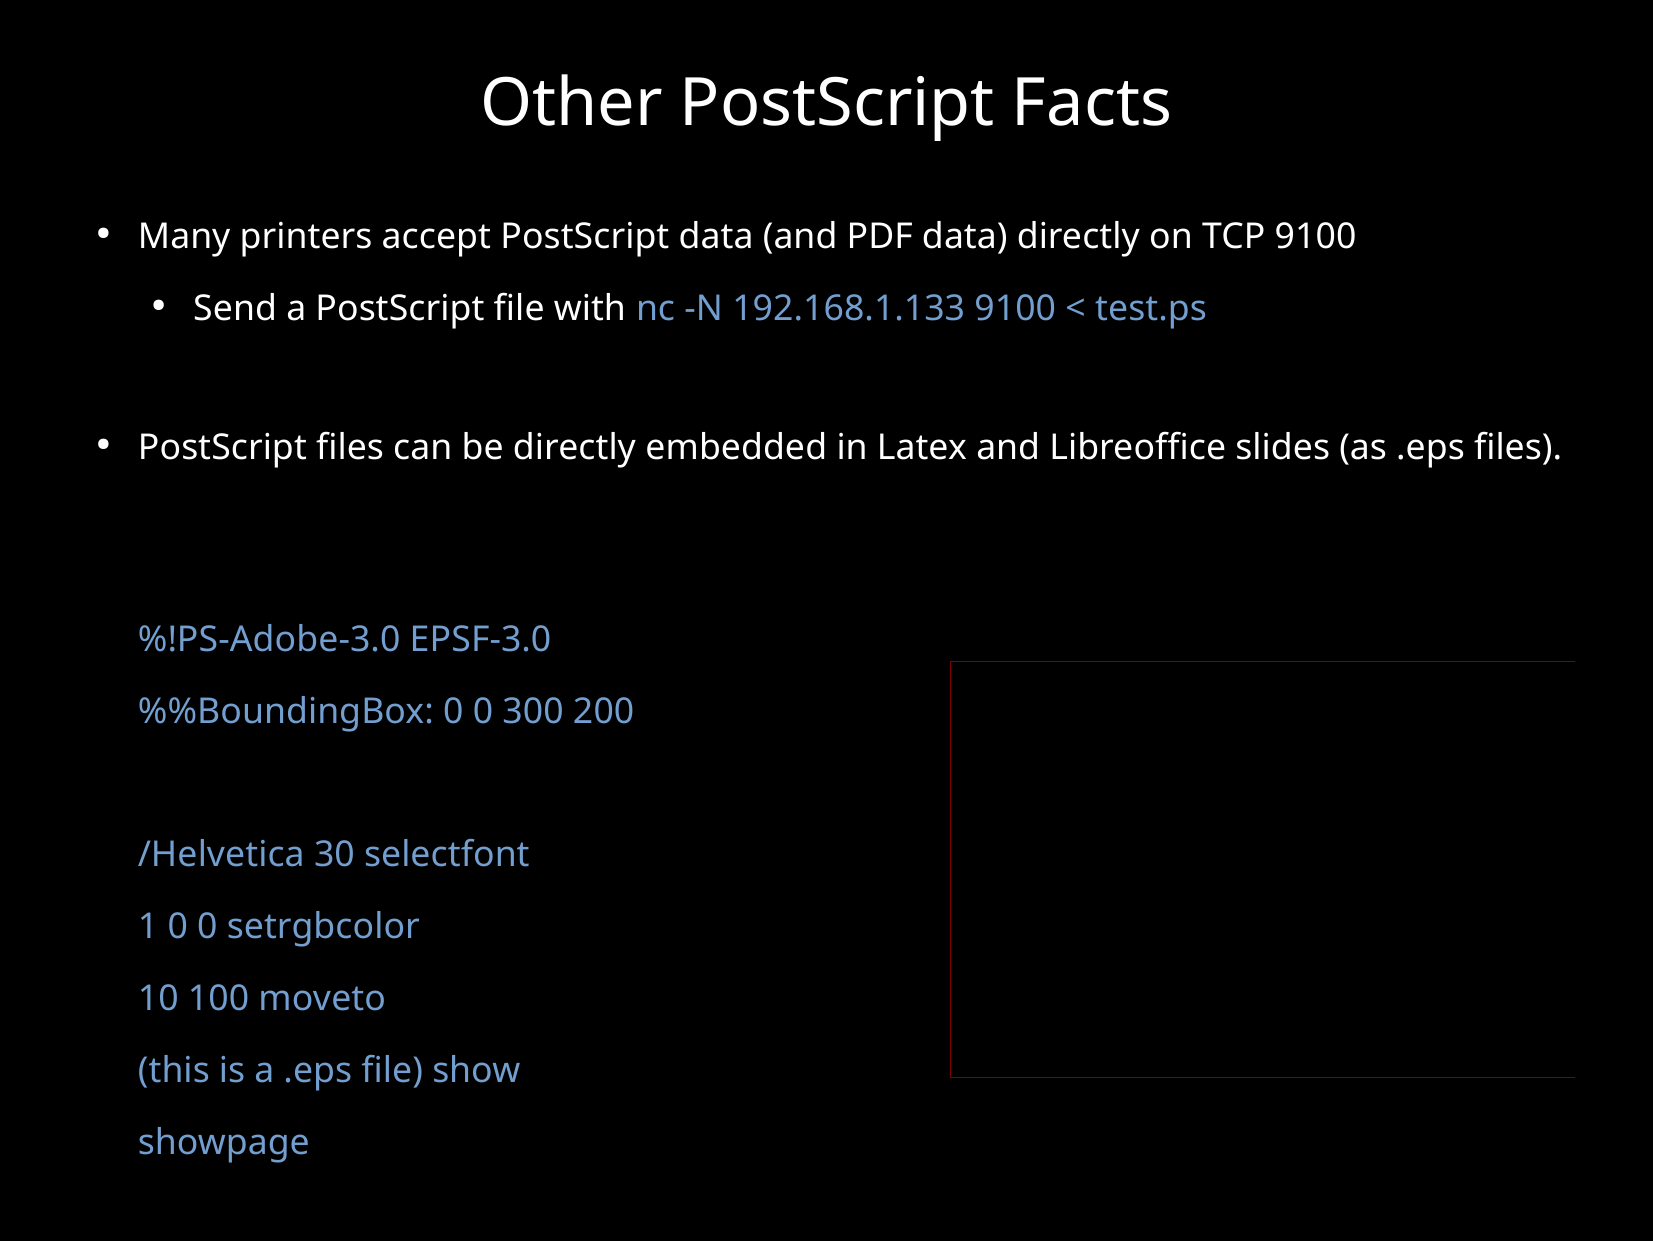

# Other PostScript Facts
Many printers accept PostScript data (and PDF data) directly on TCP 9100
Send a PostScript file with nc -N 192.168.1.133 9100 < test.ps
PostScript files can be directly embedded in Latex and Libreoffice slides (as .eps files).
%!PS-Adobe-3.0 EPSF-3.0
%%BoundingBox: 0 0 300 200
/Helvetica 30 selectfont
1 0 0 setrgbcolor
10 100 moveto
(this is a .eps file) show
showpage